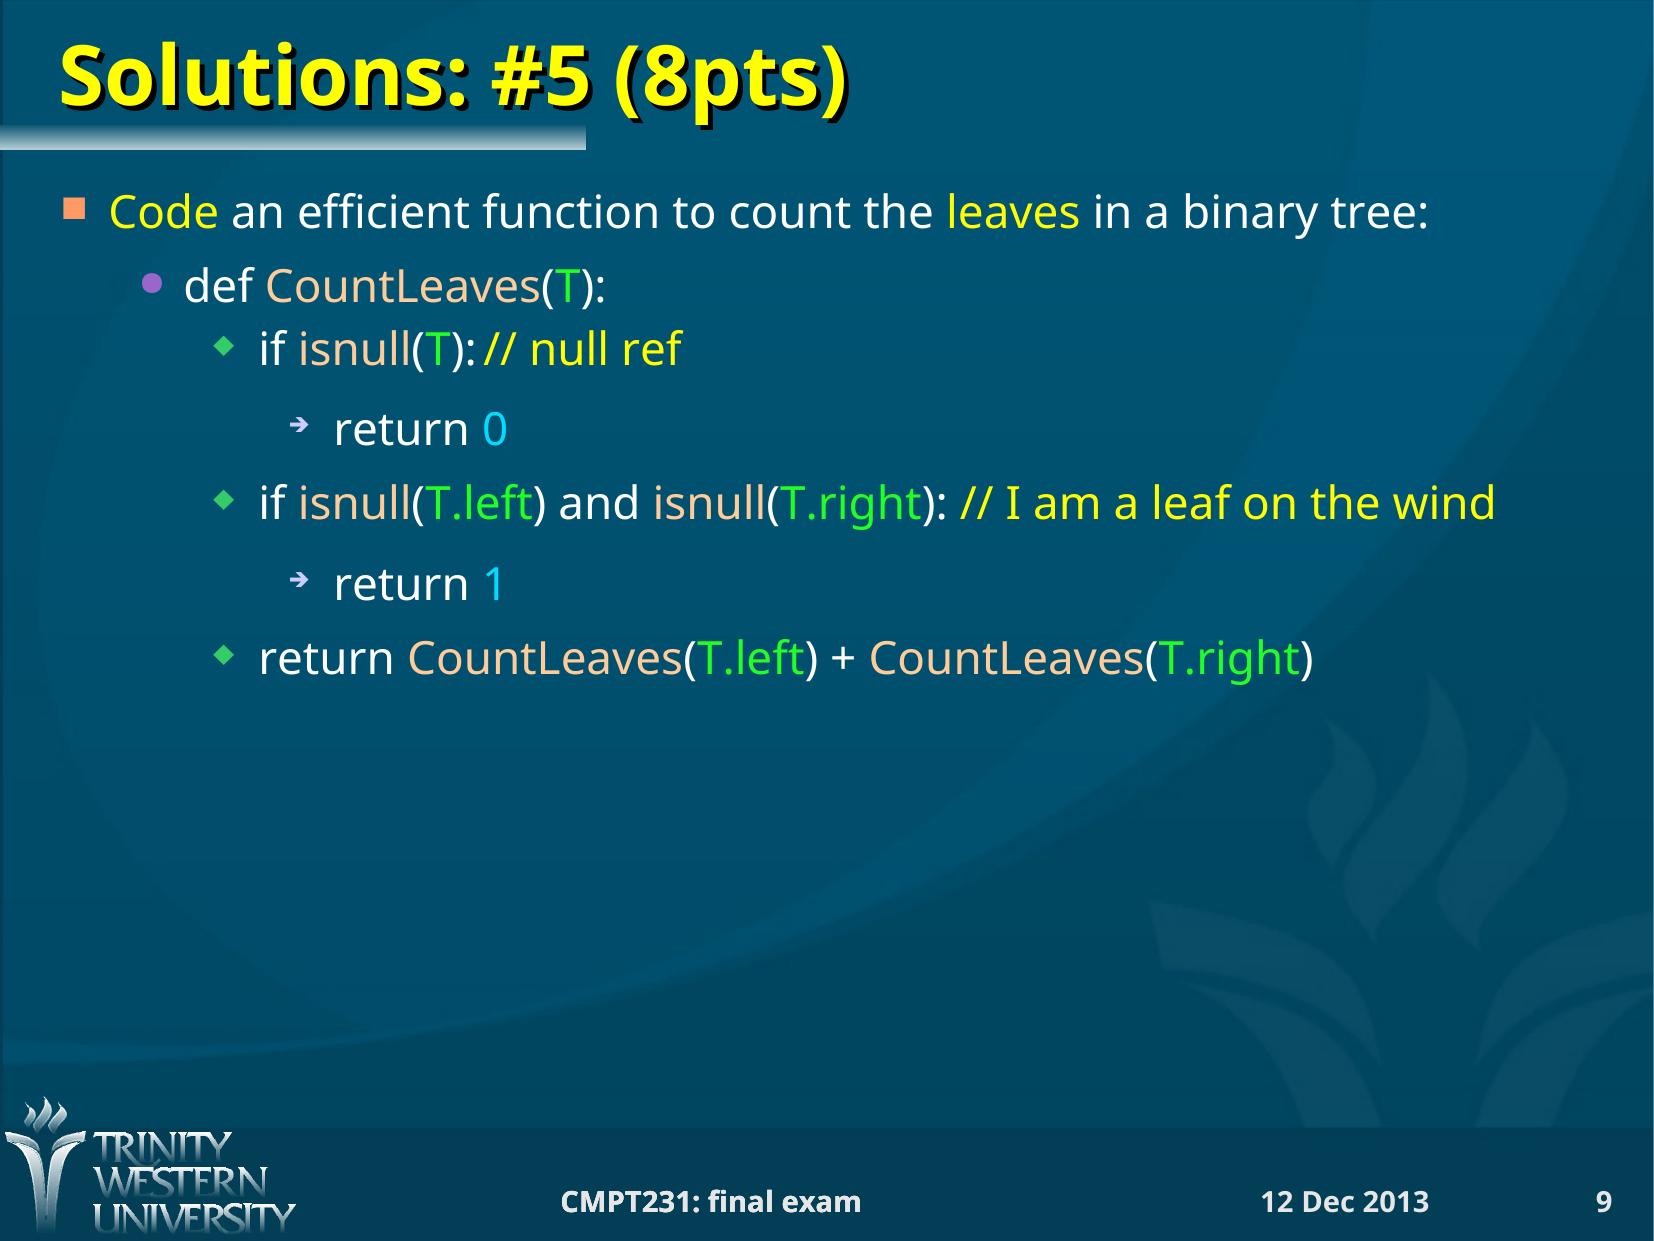

# Solutions: #5 (8pts)
Code an efficient function to count the leaves in a binary tree:
def CountLeaves(T):
if isnull(T):	// null ref
return 0
if isnull(T.left) and isnull(T.right): // I am a leaf on the wind
return 1
return CountLeaves(T.left) + CountLeaves(T.right)
CMPT231: final exam
12 Dec 2013
9